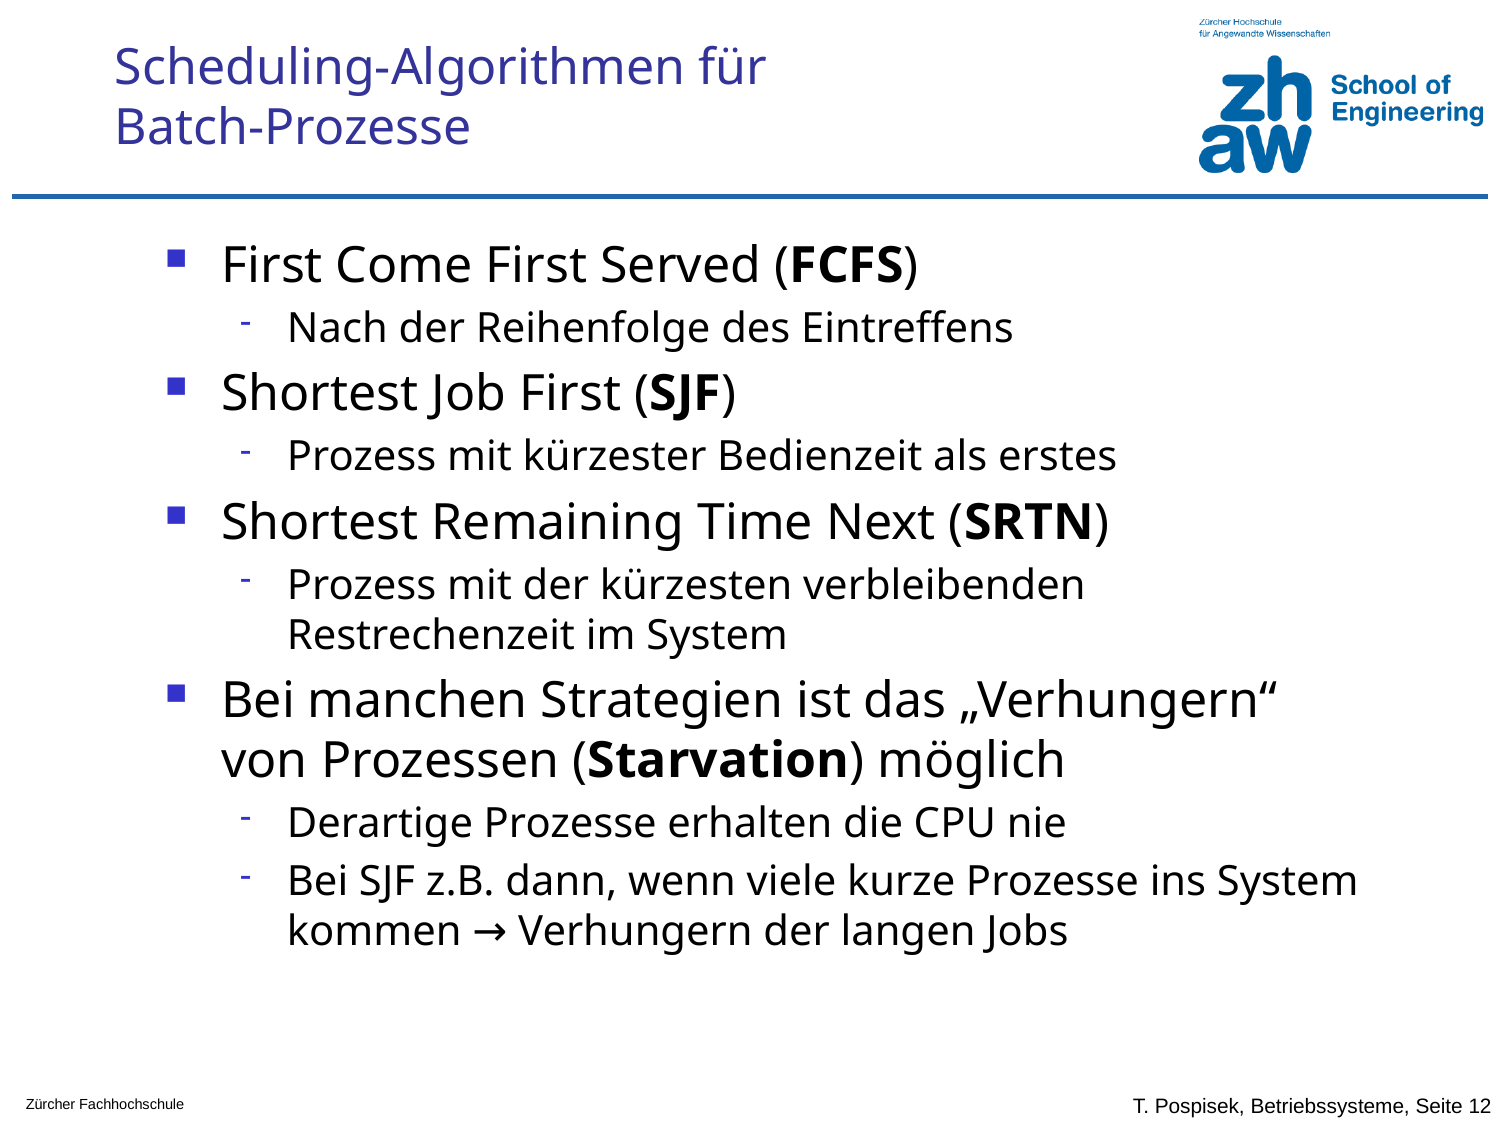

# Scheduling-Algorithmen für Batch-Prozesse
First Come First Served (FCFS)
Nach der Reihenfolge des Eintreffens
Shortest Job First (SJF)
Prozess mit kürzester Bedienzeit als erstes
Shortest Remaining Time Next (SRTN)
Prozess mit der kürzesten verbleibenden Restrechenzeit im System
Bei manchen Strategien ist das „Verhungern“ von Prozessen (Starvation) möglich
Derartige Prozesse erhalten die CPU nie
Bei SJF z.B. dann, wenn viele kurze Prozesse ins System kommen → Verhungern der langen Jobs